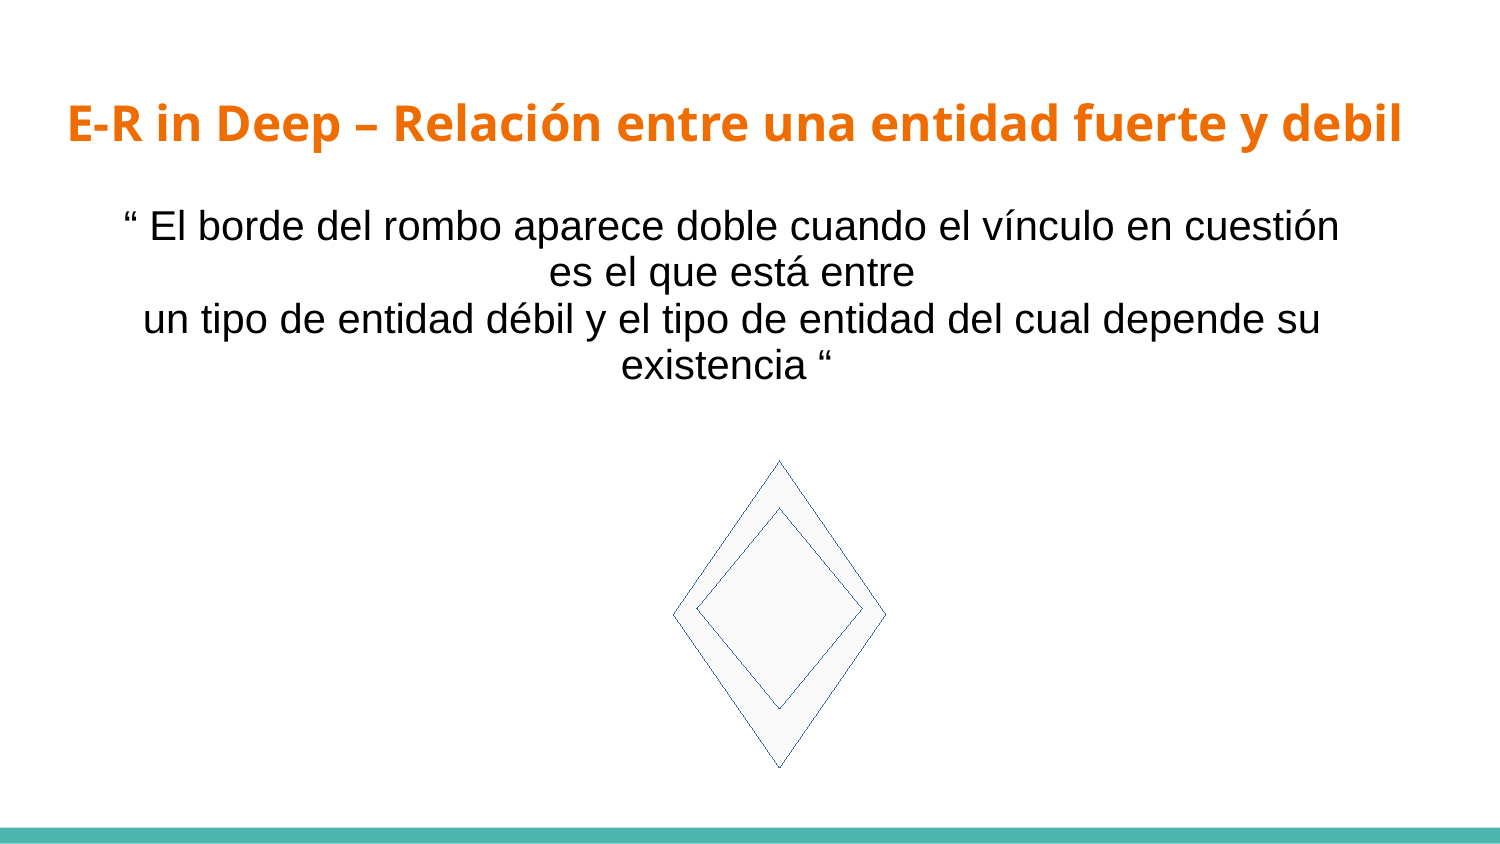

# E-R in Deep – Relación entre una entidad fuerte y debil
“ El borde del rombo aparece doble cuando el vínculo en cuestión es el que está entre
un tipo de entidad débil y el tipo de entidad del cual depende su existencia “